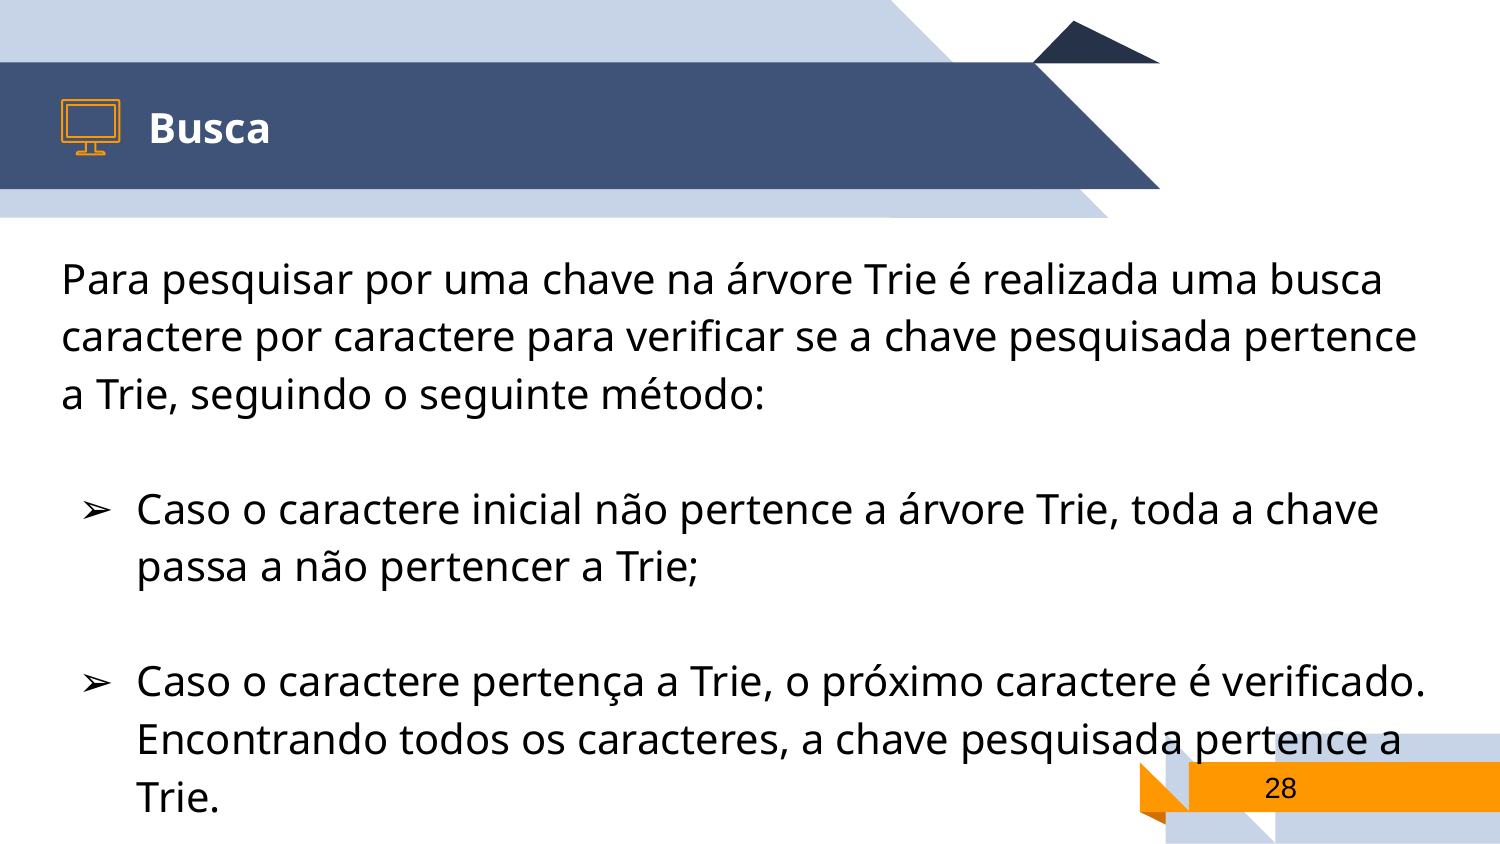

# Busca
Para pesquisar por uma chave na árvore Trie é realizada uma busca caractere por caractere para verificar se a chave pesquisada pertence a Trie, seguindo o seguinte método:
Caso o caractere inicial não pertence a árvore Trie, toda a chave passa a não pertencer a Trie;
Caso o caractere pertença a Trie, o próximo caractere é verificado. Encontrando todos os caracteres, a chave pesquisada pertence a Trie.